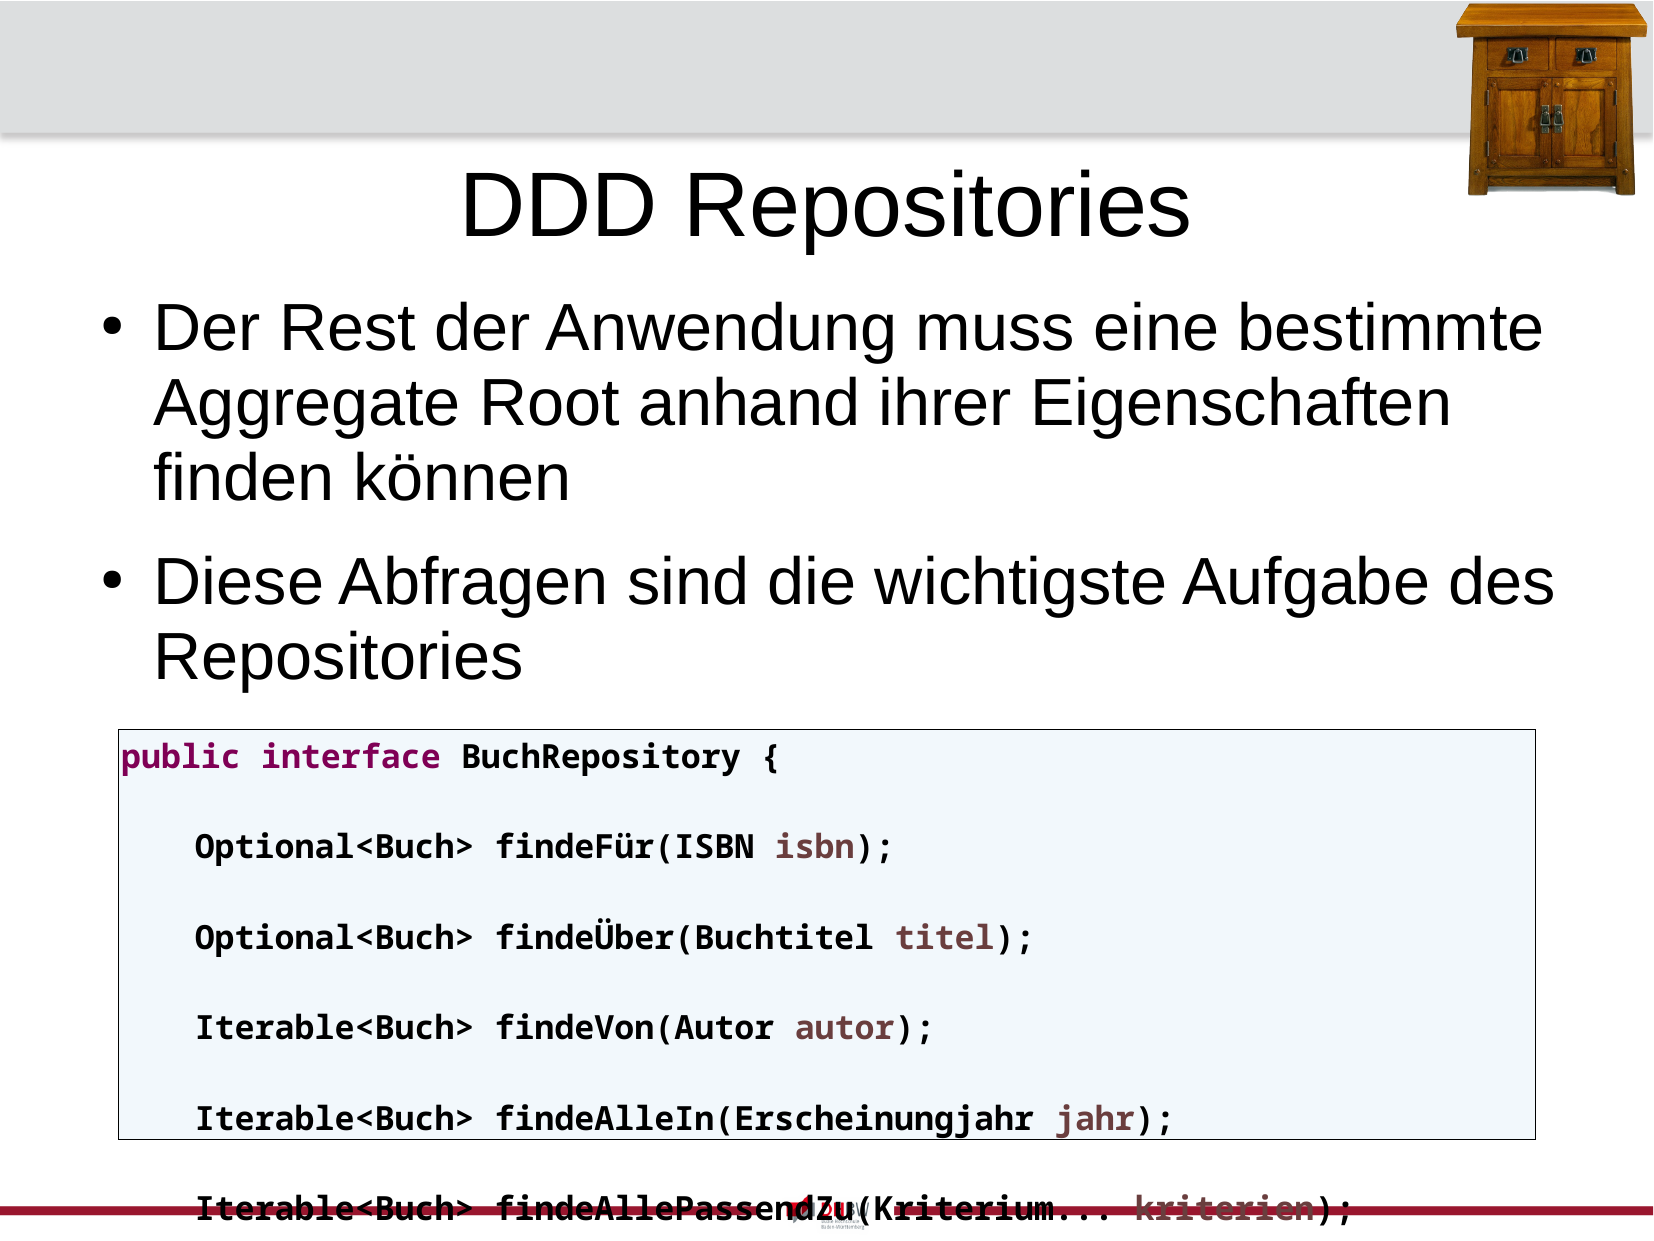

# DDD Repositories
Der Rest der Anwendung muss eine bestimmte Aggregate Root anhand ihrer Eigenschaften finden können
Diese Abfragen sind die wichtigste Aufgabe des Repositories
public interface BuchRepository {
	Optional<Buch> findeFür(ISBN isbn);
	Optional<Buch> findeÜber(Buchtitel titel);
	Iterable<Buch> findeVon(Autor autor);
	Iterable<Buch> findeAlleIn(Erscheinungjahr jahr);
	Iterable<Buch> findeAllePassendZu(Kriterium... kriterien);
}